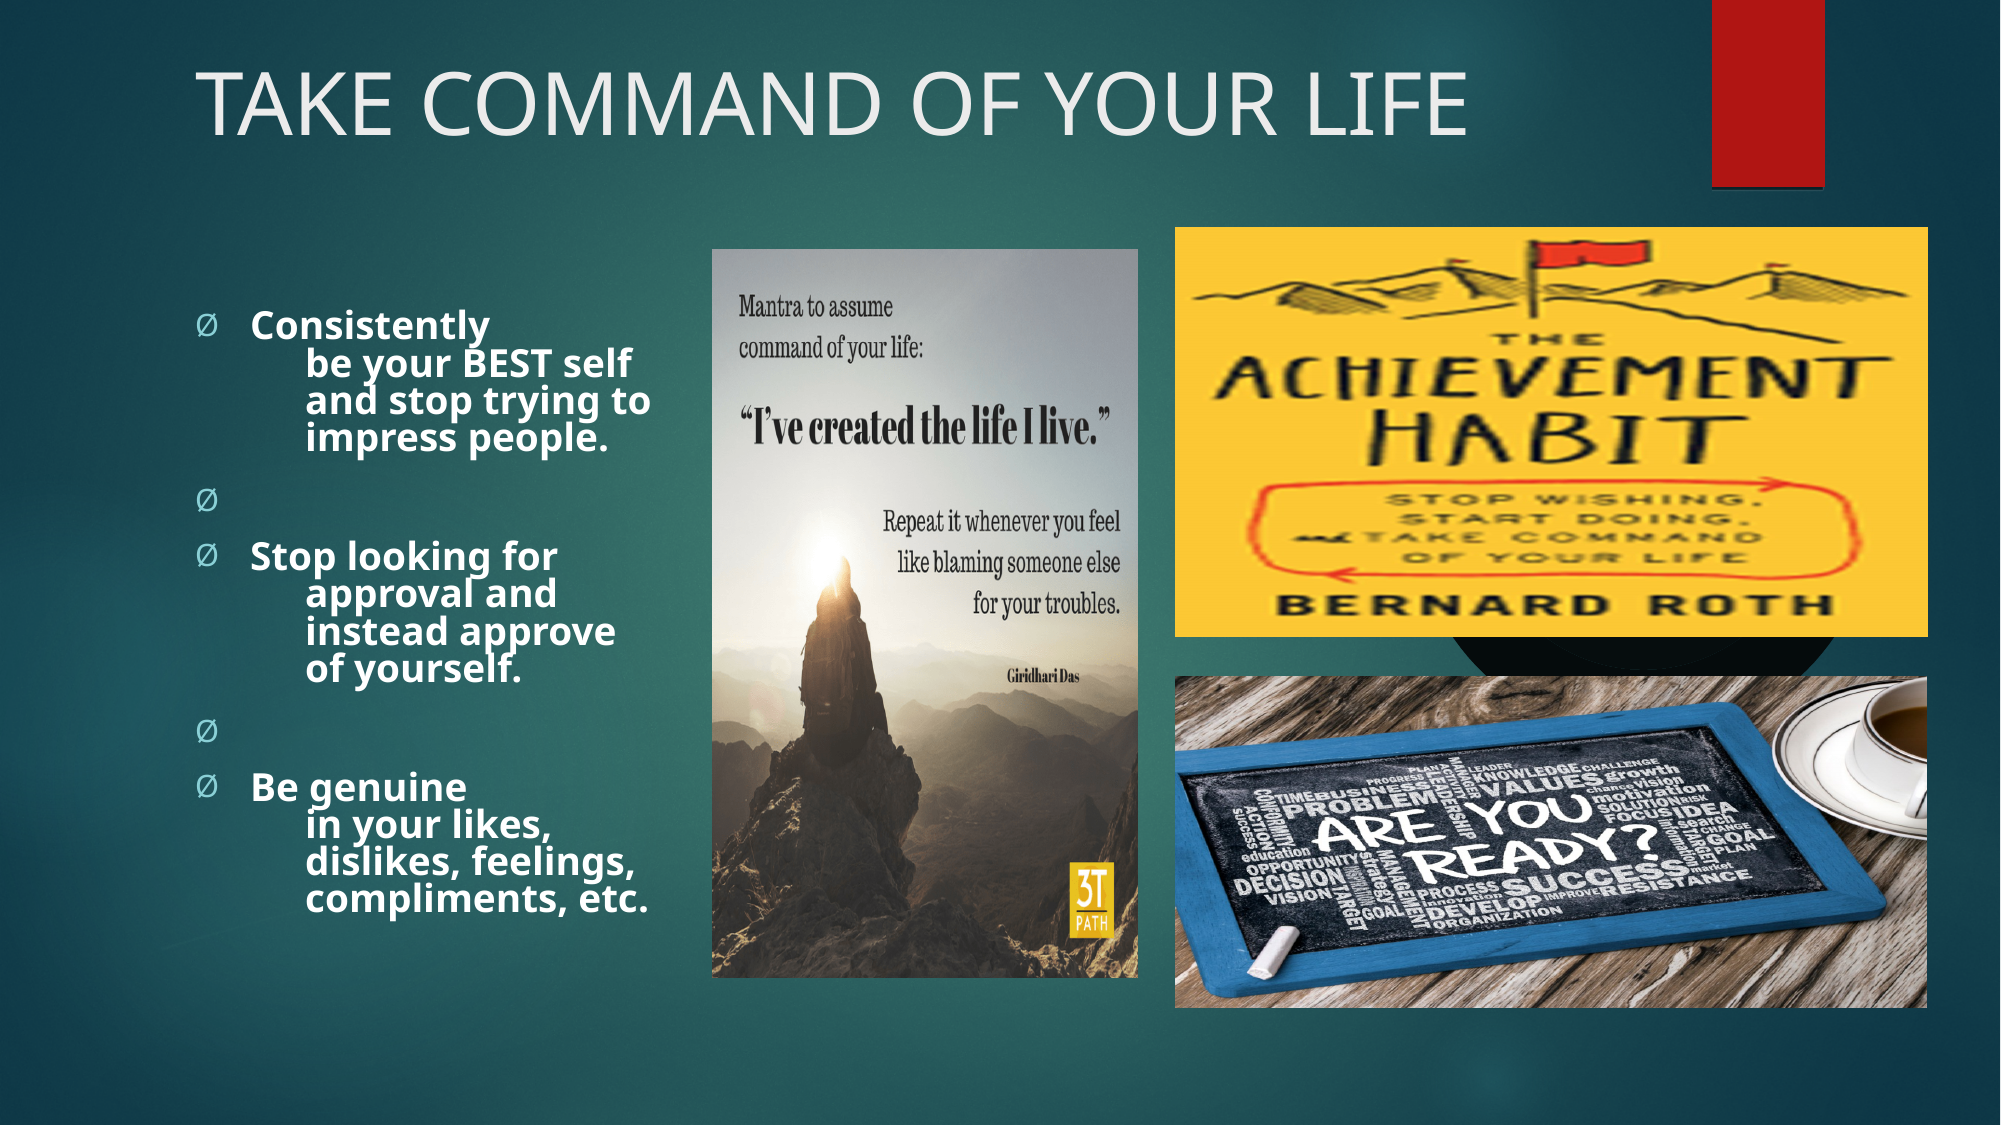

# TAKE COMMAND OF YOUR LIFE
Consistently be your BEST self and stop trying to impress people.
Stop looking for approval and instead approve of yourself.
Be genuine in your likes, dislikes, feelings, compliments, etc.